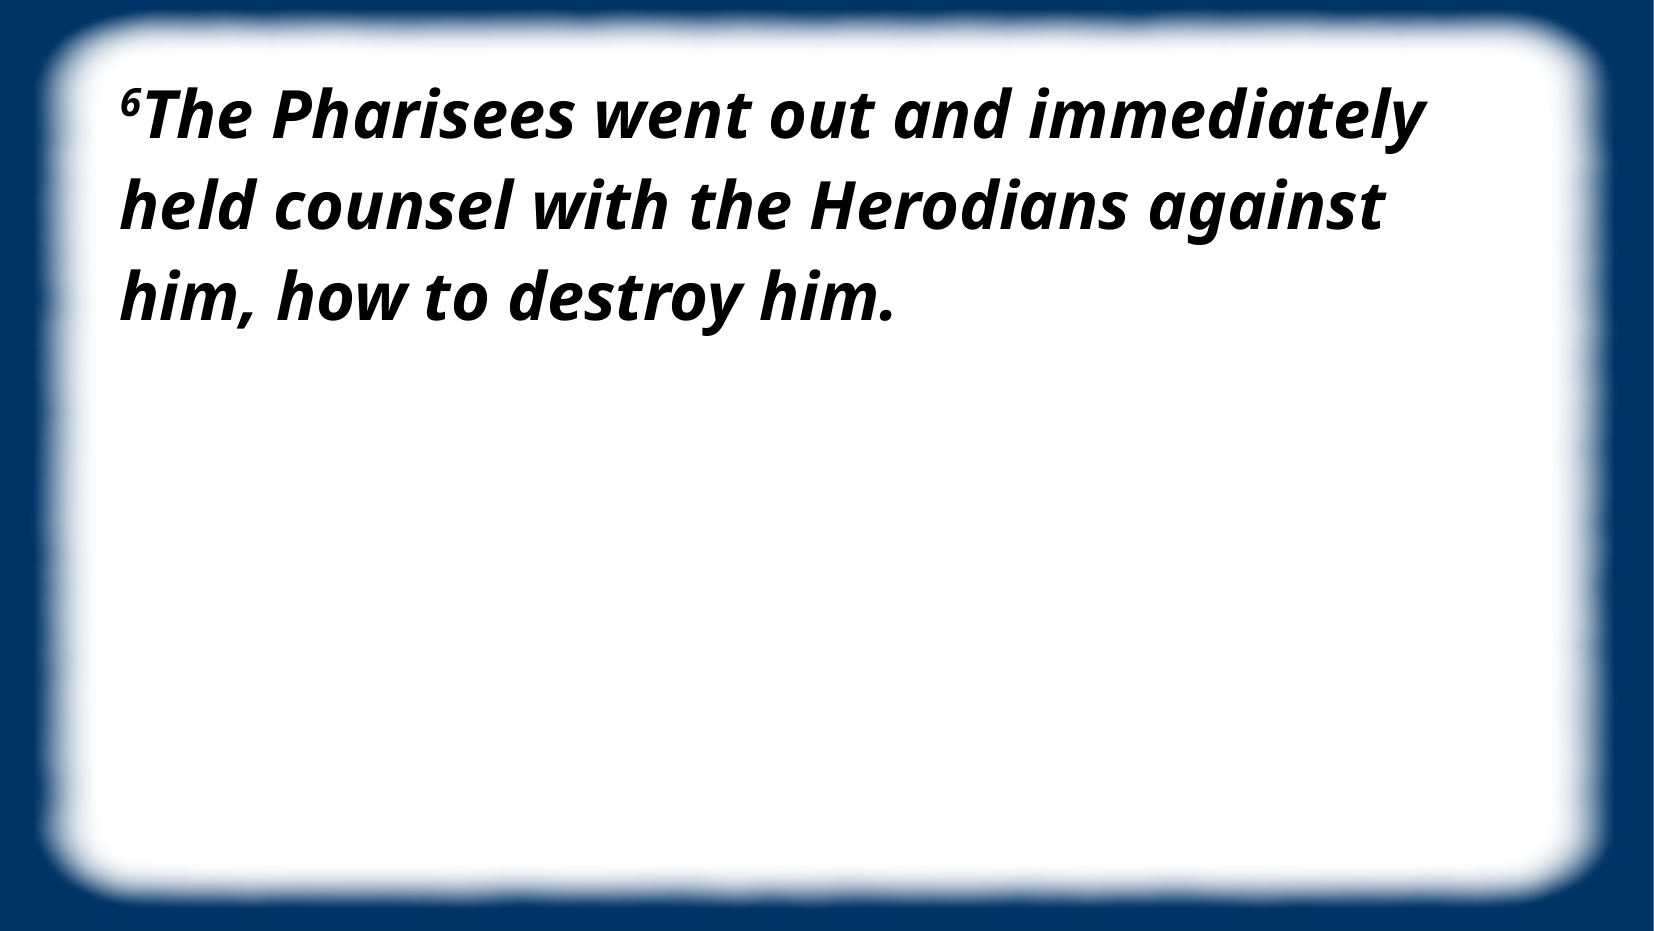

6The Pharisees went out and immediately held counsel with the Herodians against him, how to destroy him.